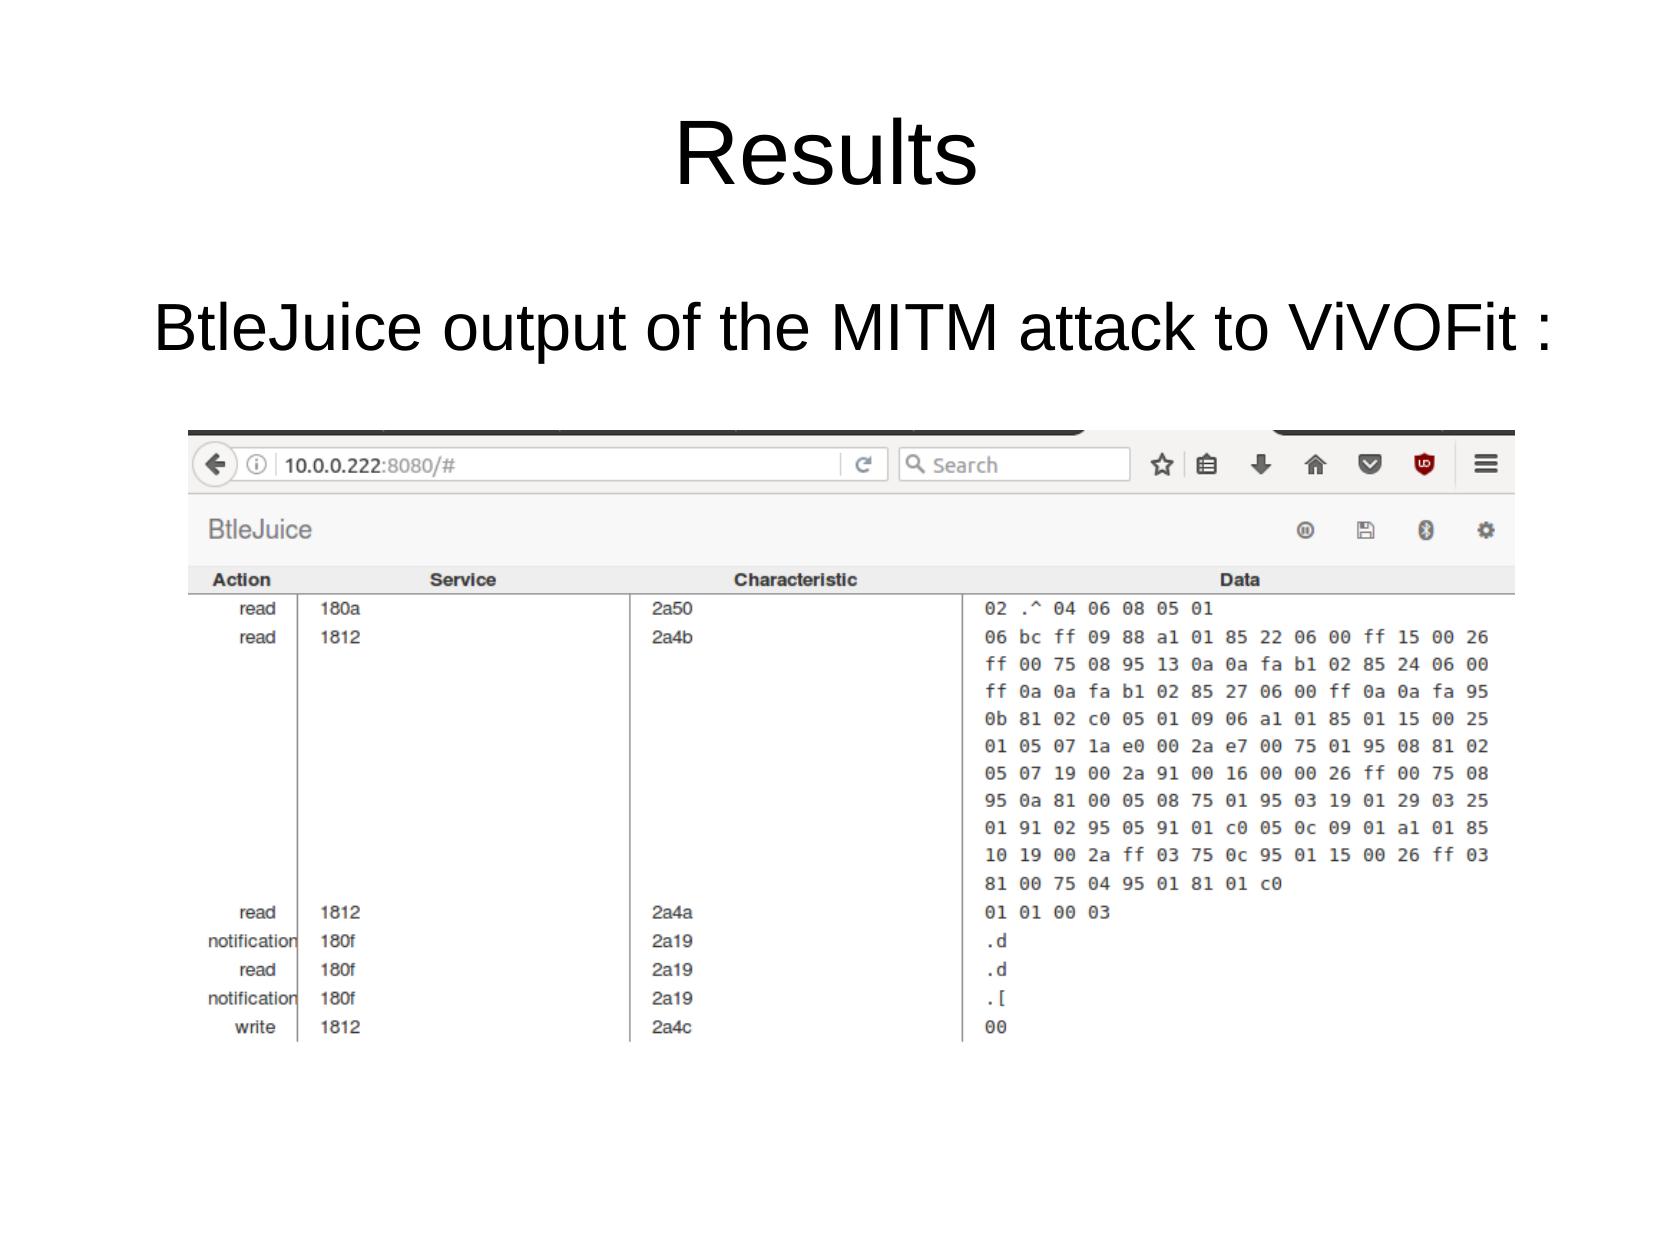

# Results
BtleJuice output of the MITM attack to ViVOFit :